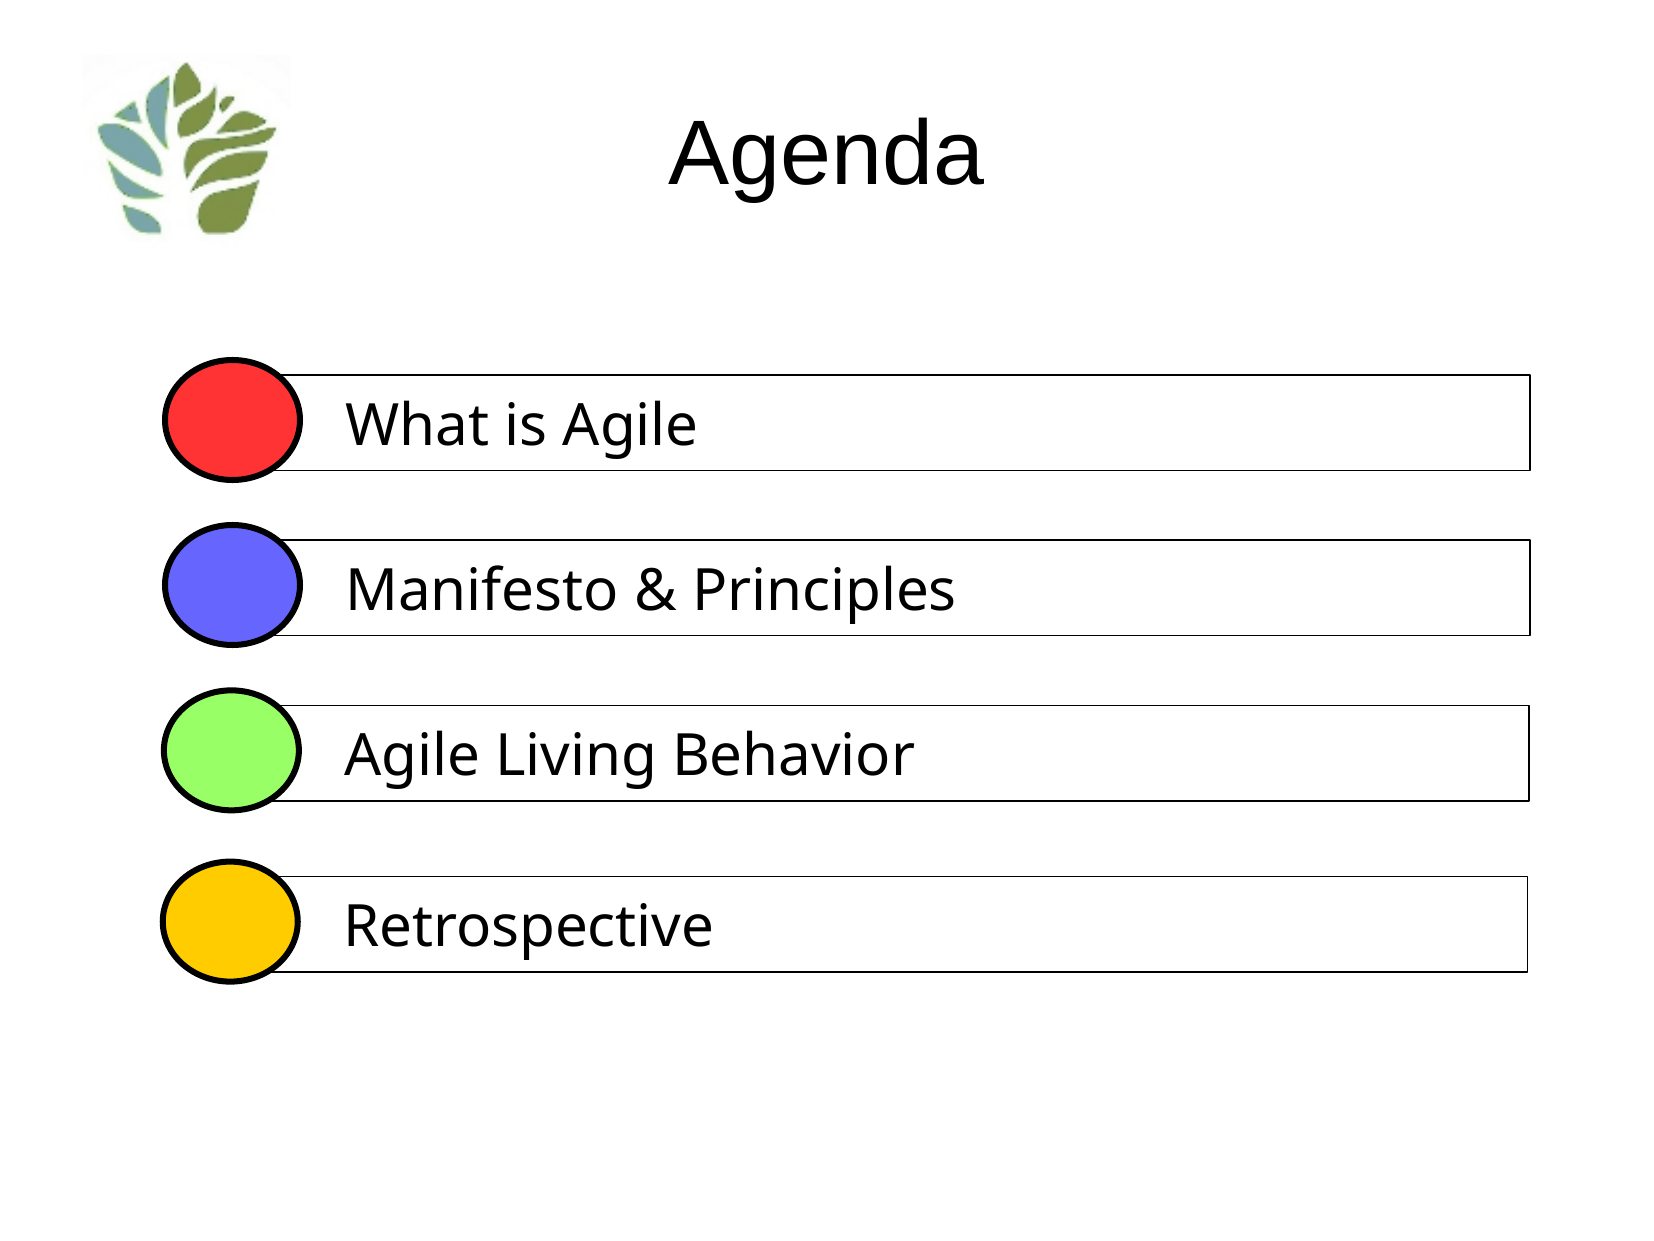

# Agenda
	What is Agile
	Manifesto & Principles
	Agile Living Behavior
	Retrospective